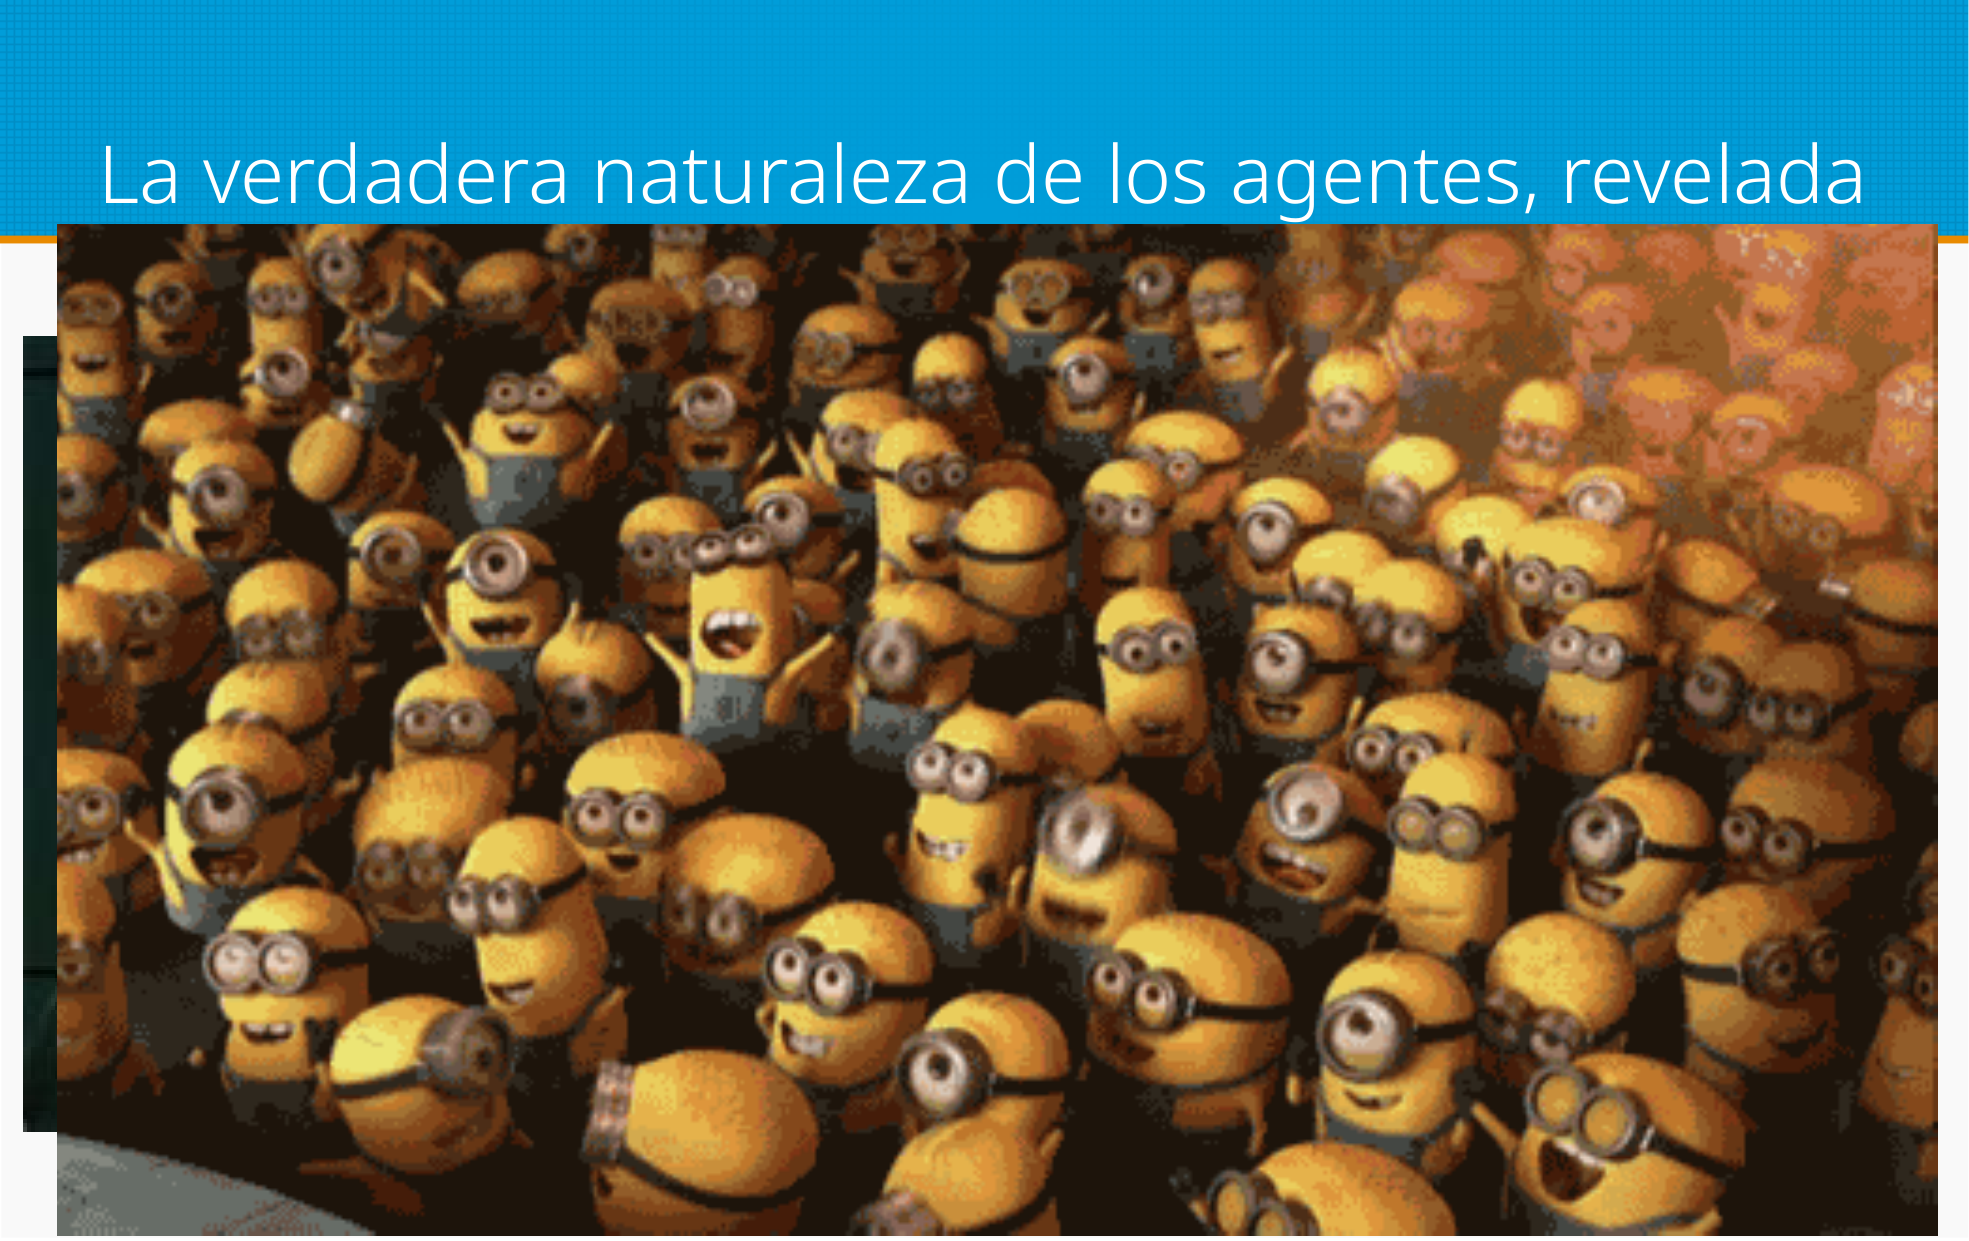

# La verdadera naturaleza de los agentes, revelada